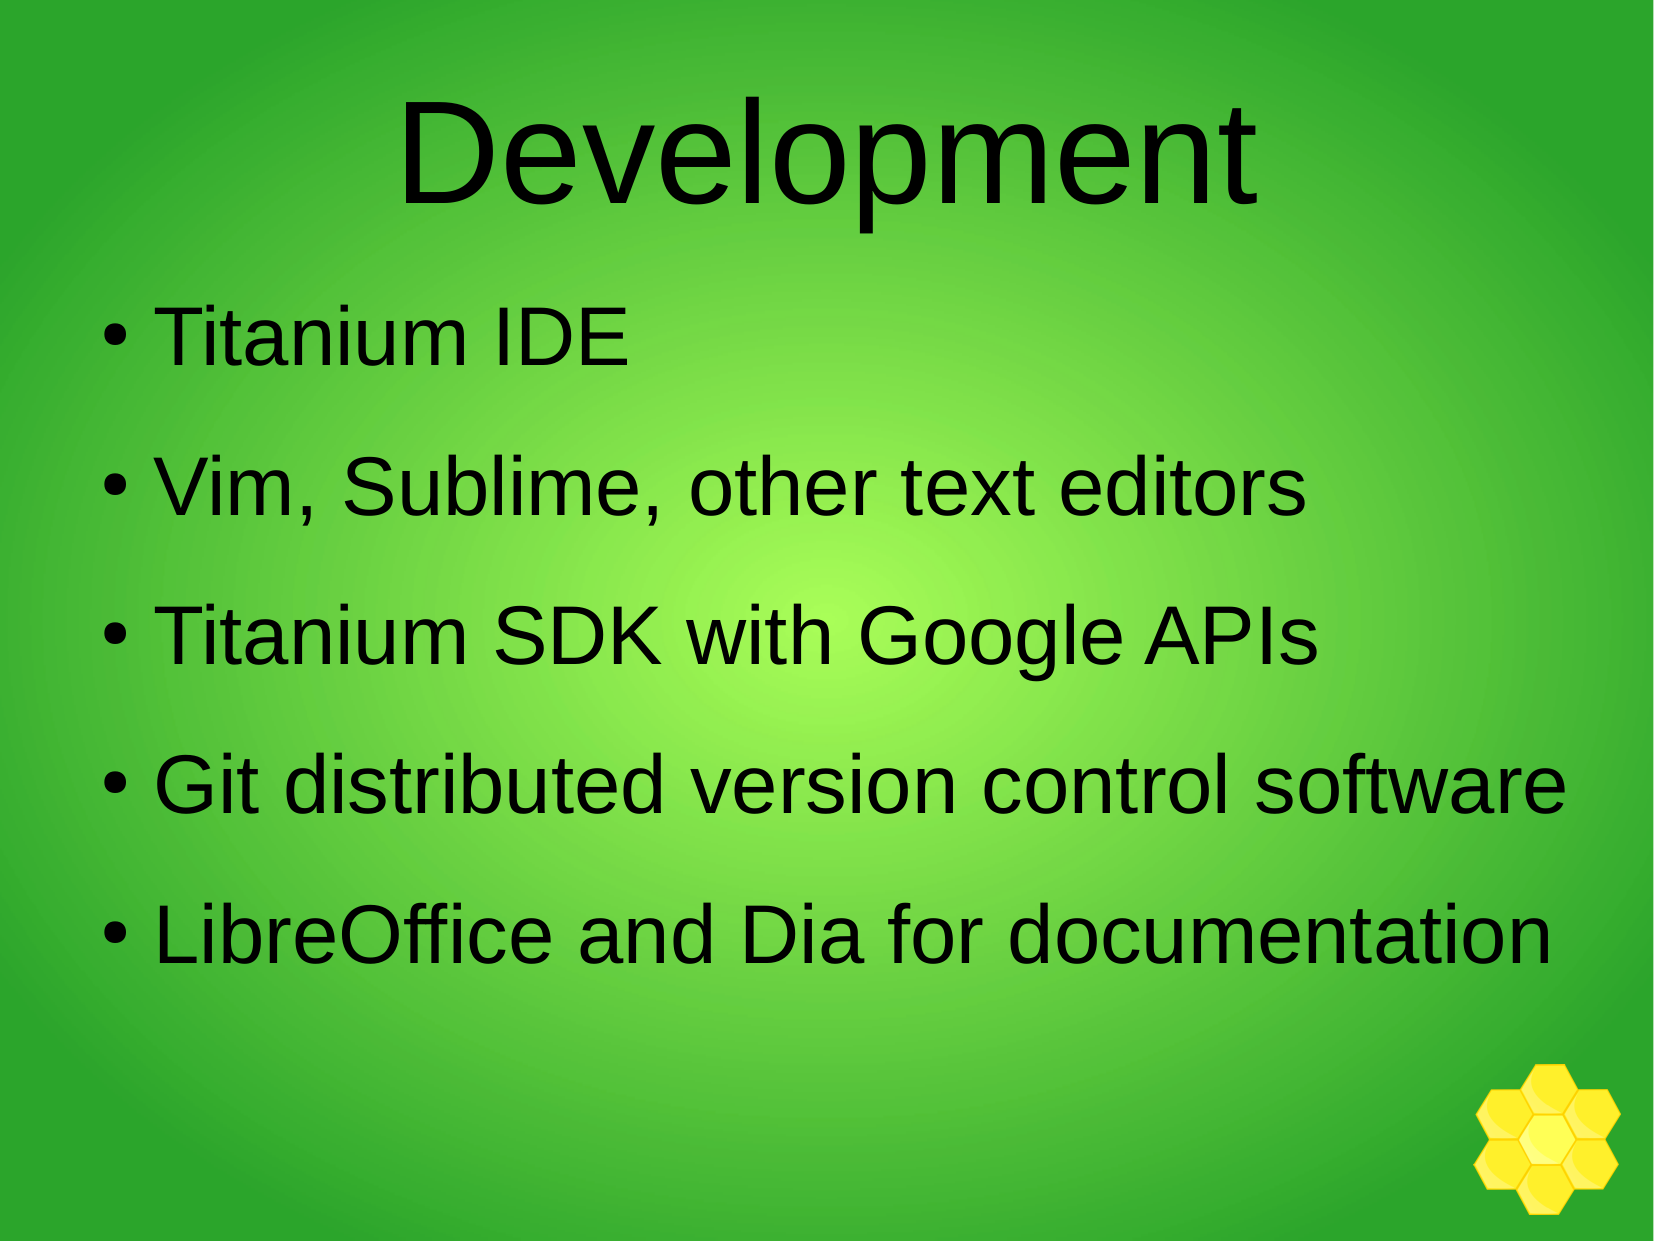

# Development
Titanium IDE
Vim, Sublime, other text editors
Titanium SDK with Google APIs
Git distributed version control software
LibreOffice and Dia for documentation